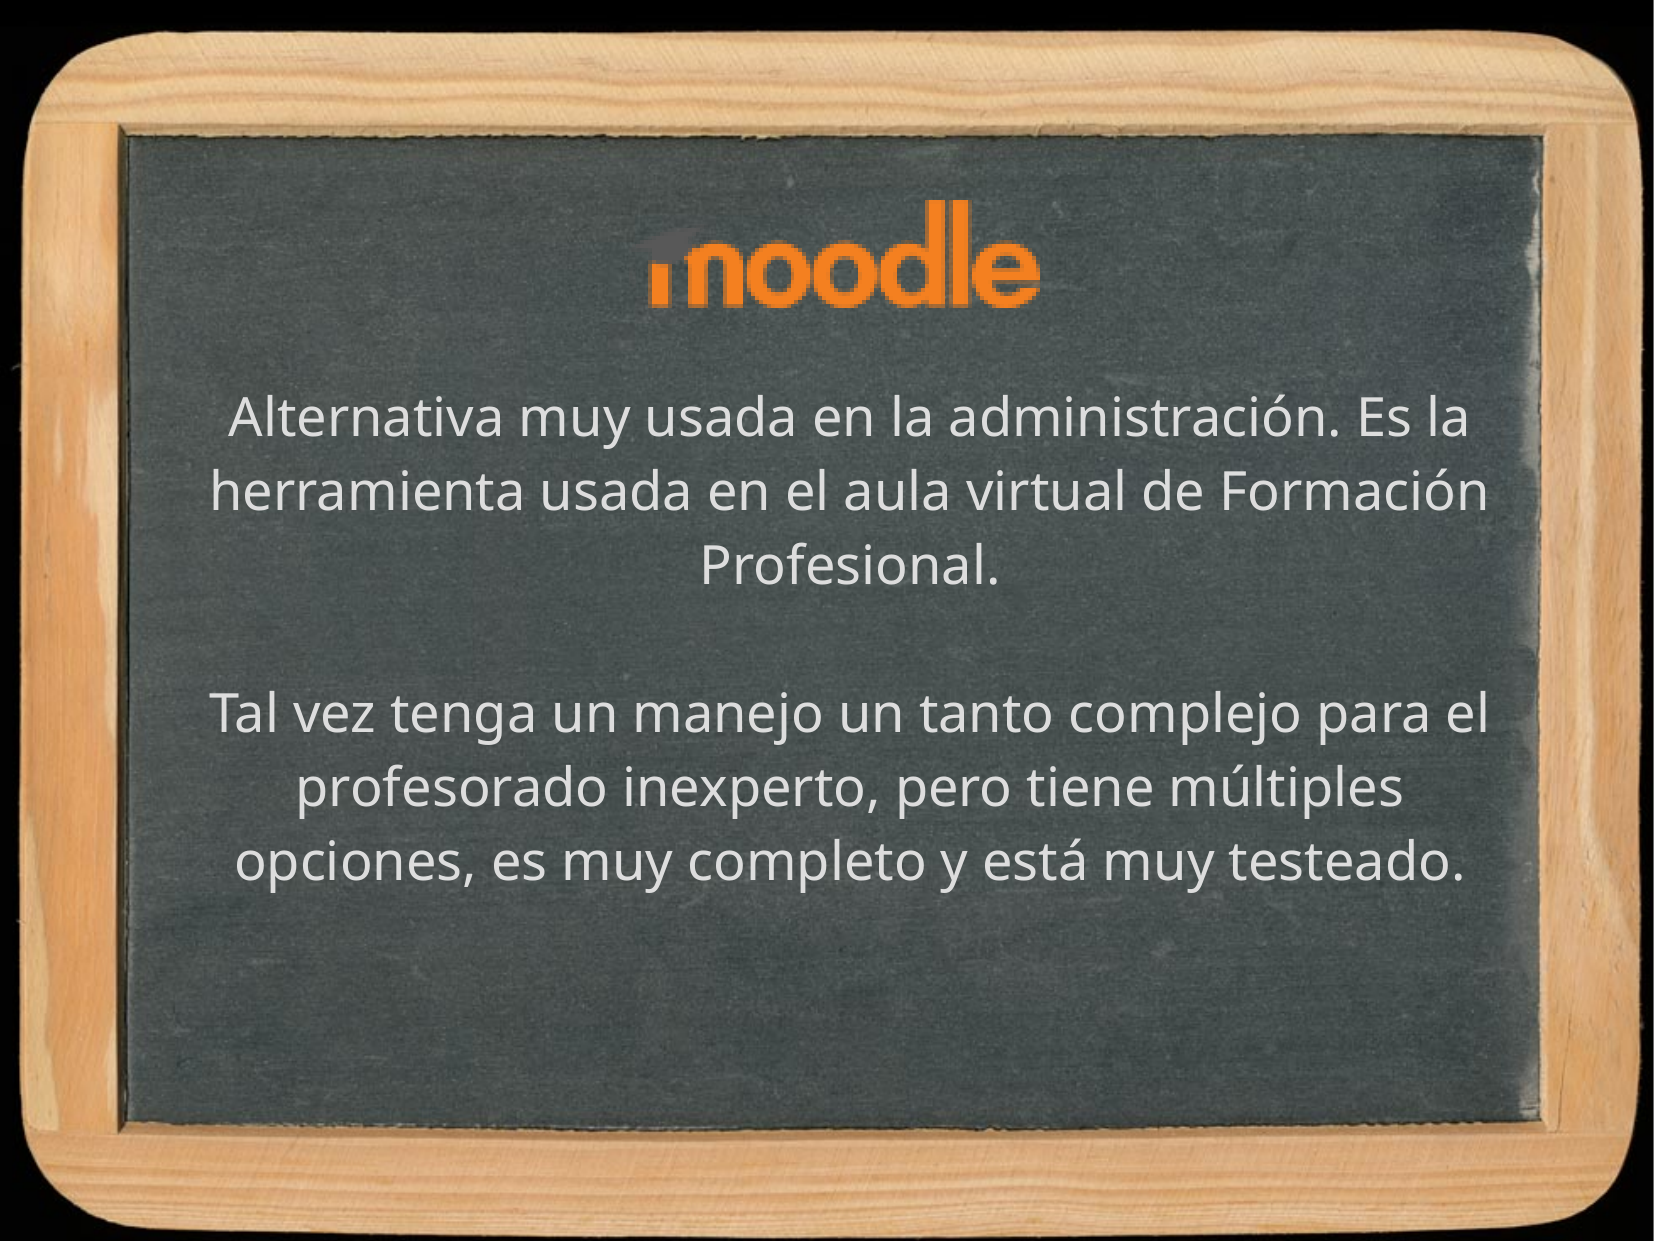

Alternativa muy usada en la administración. Es la herramienta usada en el aula virtual de Formación Profesional.
Tal vez tenga un manejo un tanto complejo para el profesorado inexperto, pero tiene múltiples opciones, es muy completo y está muy testeado.